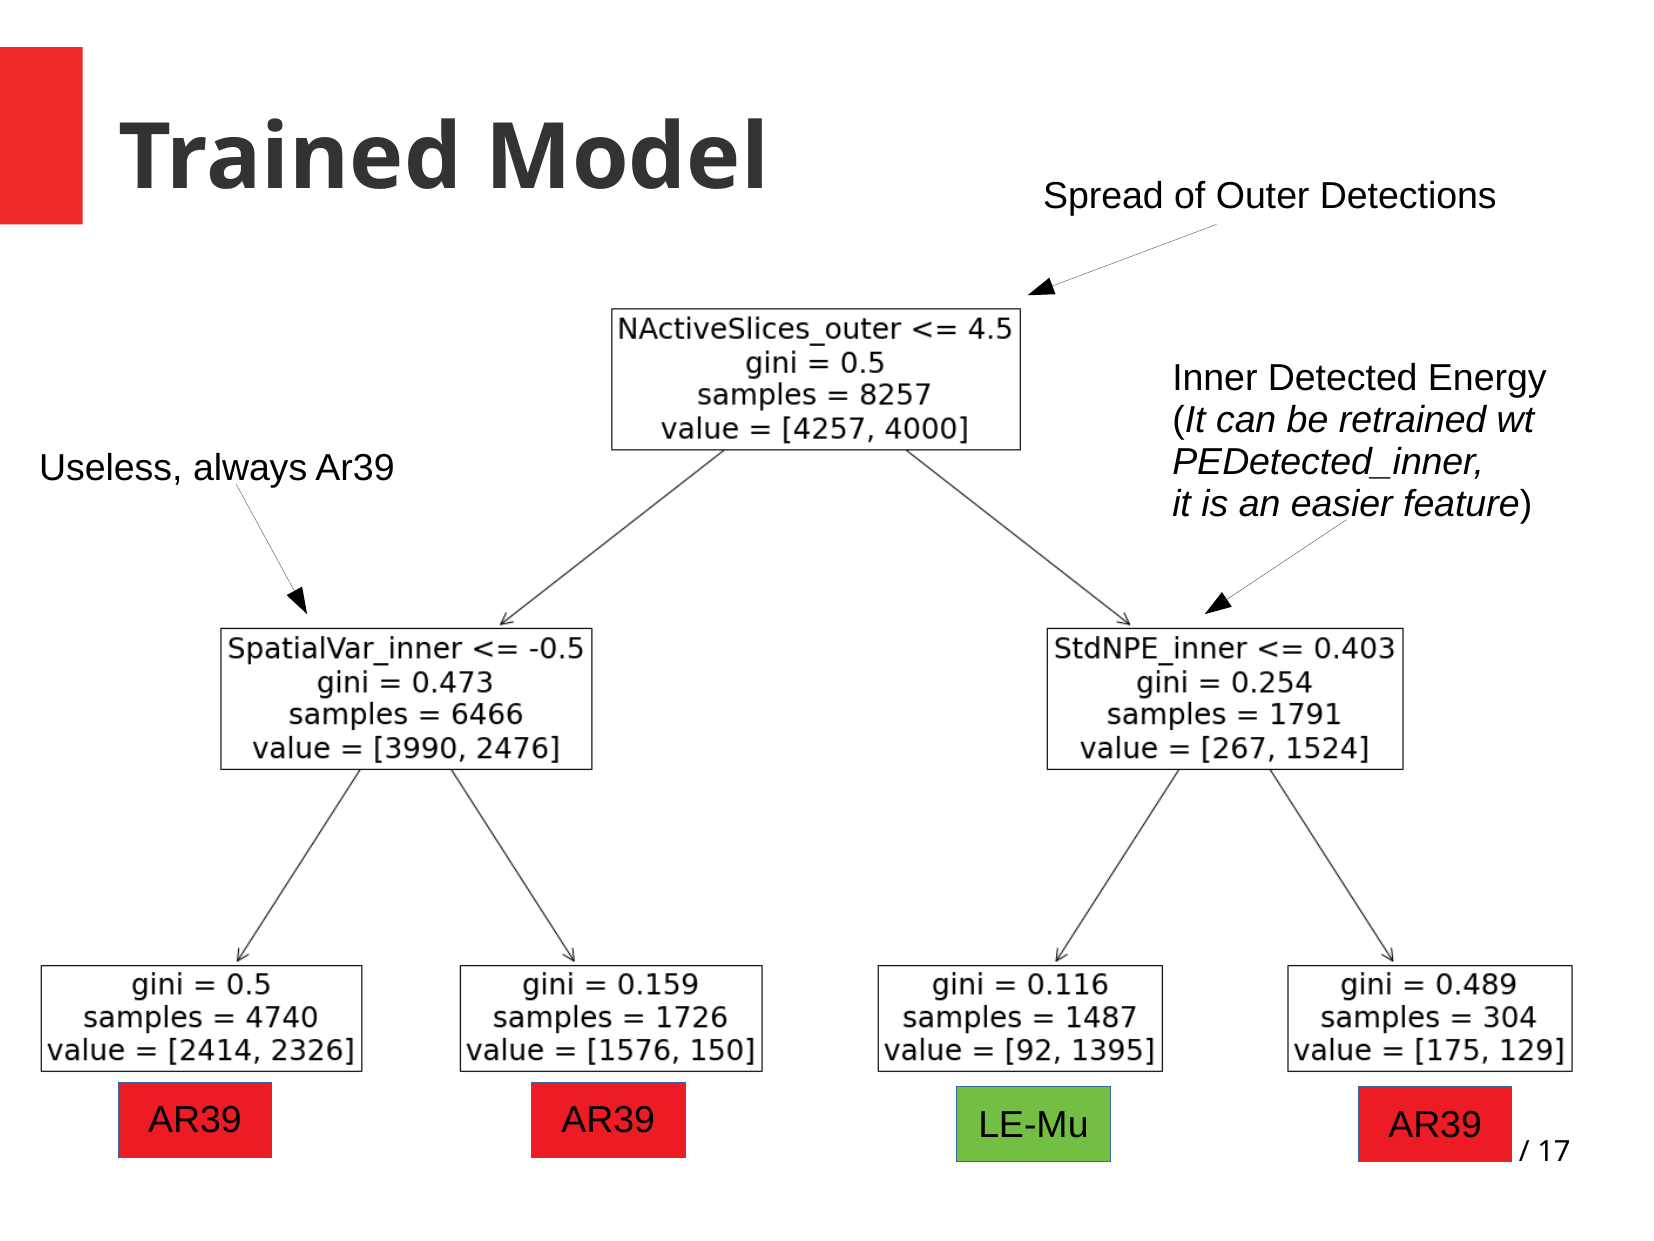

# Trained Model
Spread of Outer Detections
Inner Detected Energy
(It can be retrained wt
PEDetected_inner,
it is an easier feature)
Useless, always Ar39
AR39
AR39
LE-Mu
AR39
15